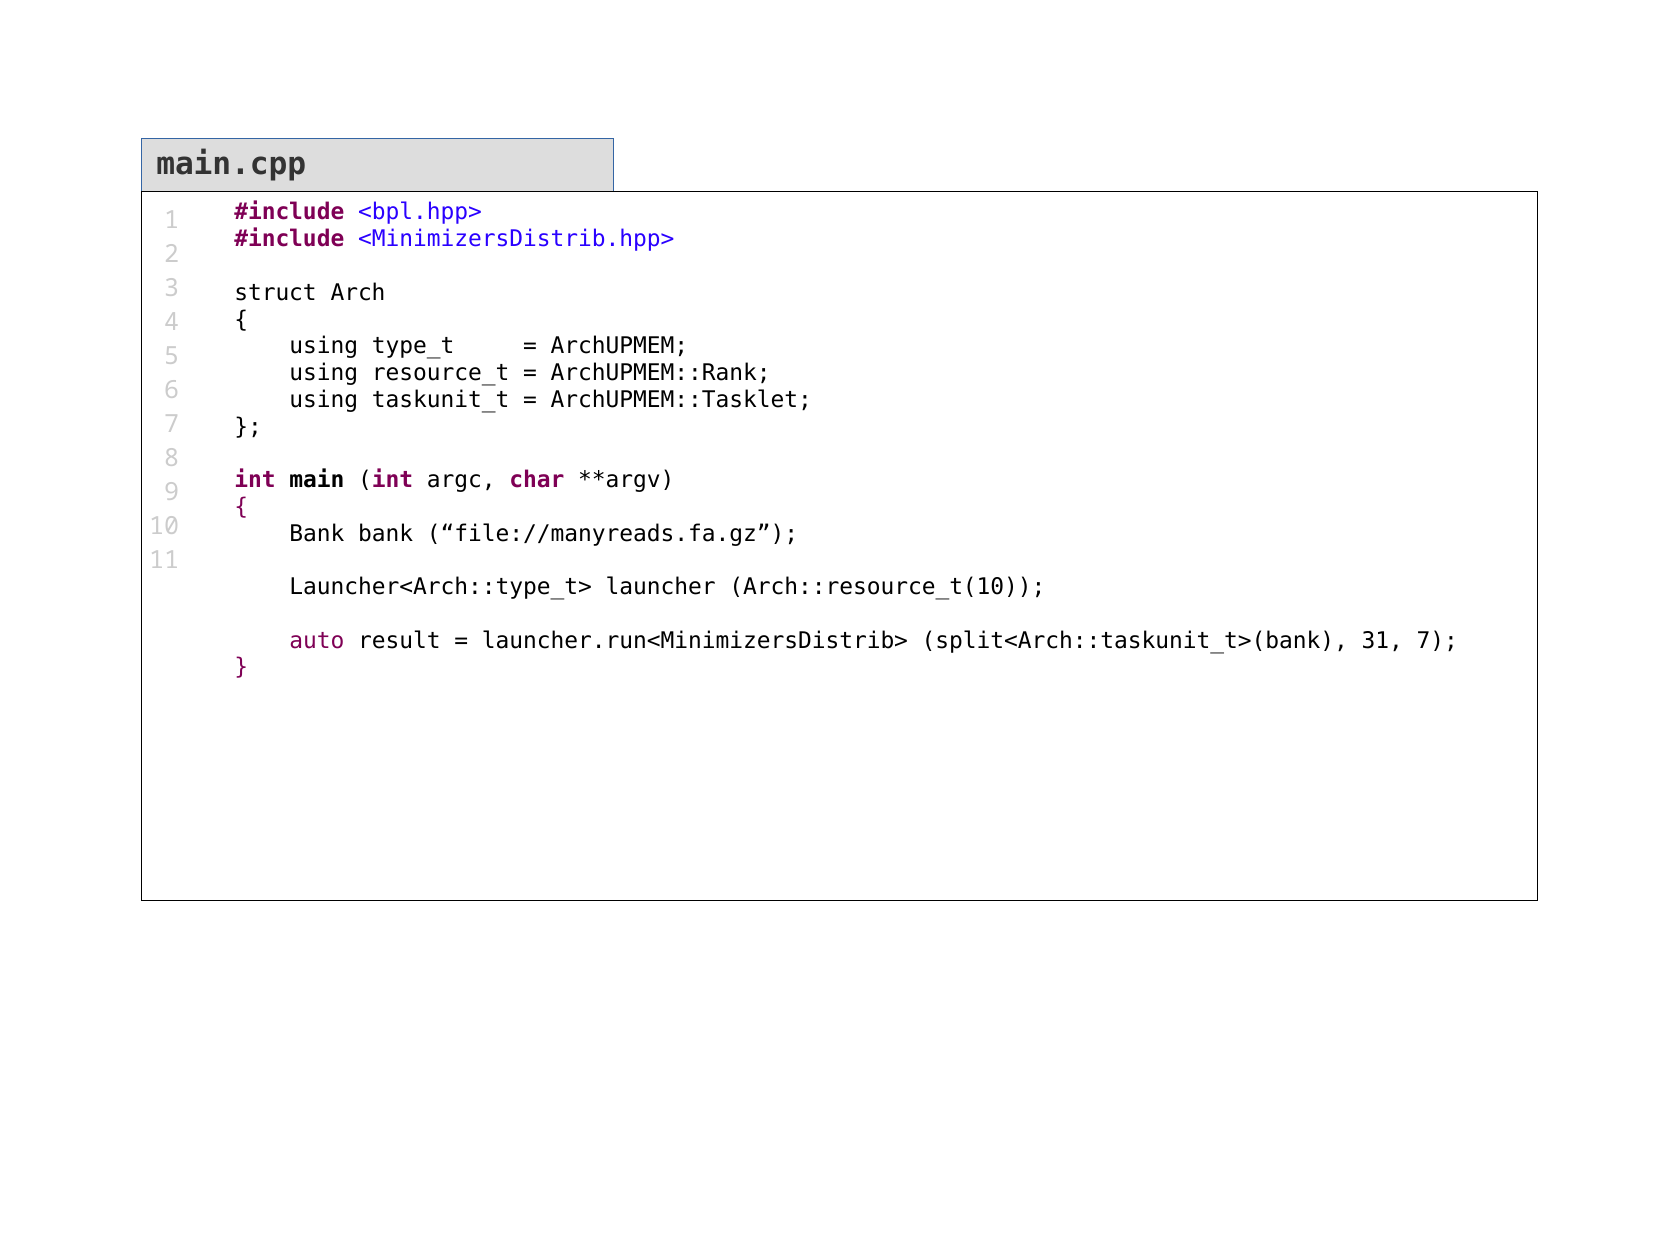

main.cpp
#include <bpl.hpp>
#include <MinimizersDistrib.hpp>
struct Arch
{
 using type_t = ArchUPMEM;
 using resource_t = ArchUPMEM::Rank;
 using taskunit_t = ArchUPMEM::Tasklet;
};
int main (int argc, char **argv)
{
 Bank bank (“file://manyreads.fa.gz”);
 Launcher<Arch::type_t> launcher (Arch::resource_t(10));
 auto result = launcher.run<MinimizersDistrib> (split<Arch::taskunit_t>(bank), 31, 7);
}
 1
 2
 3
 4
 5
 6
 7
 8
 9
10
11